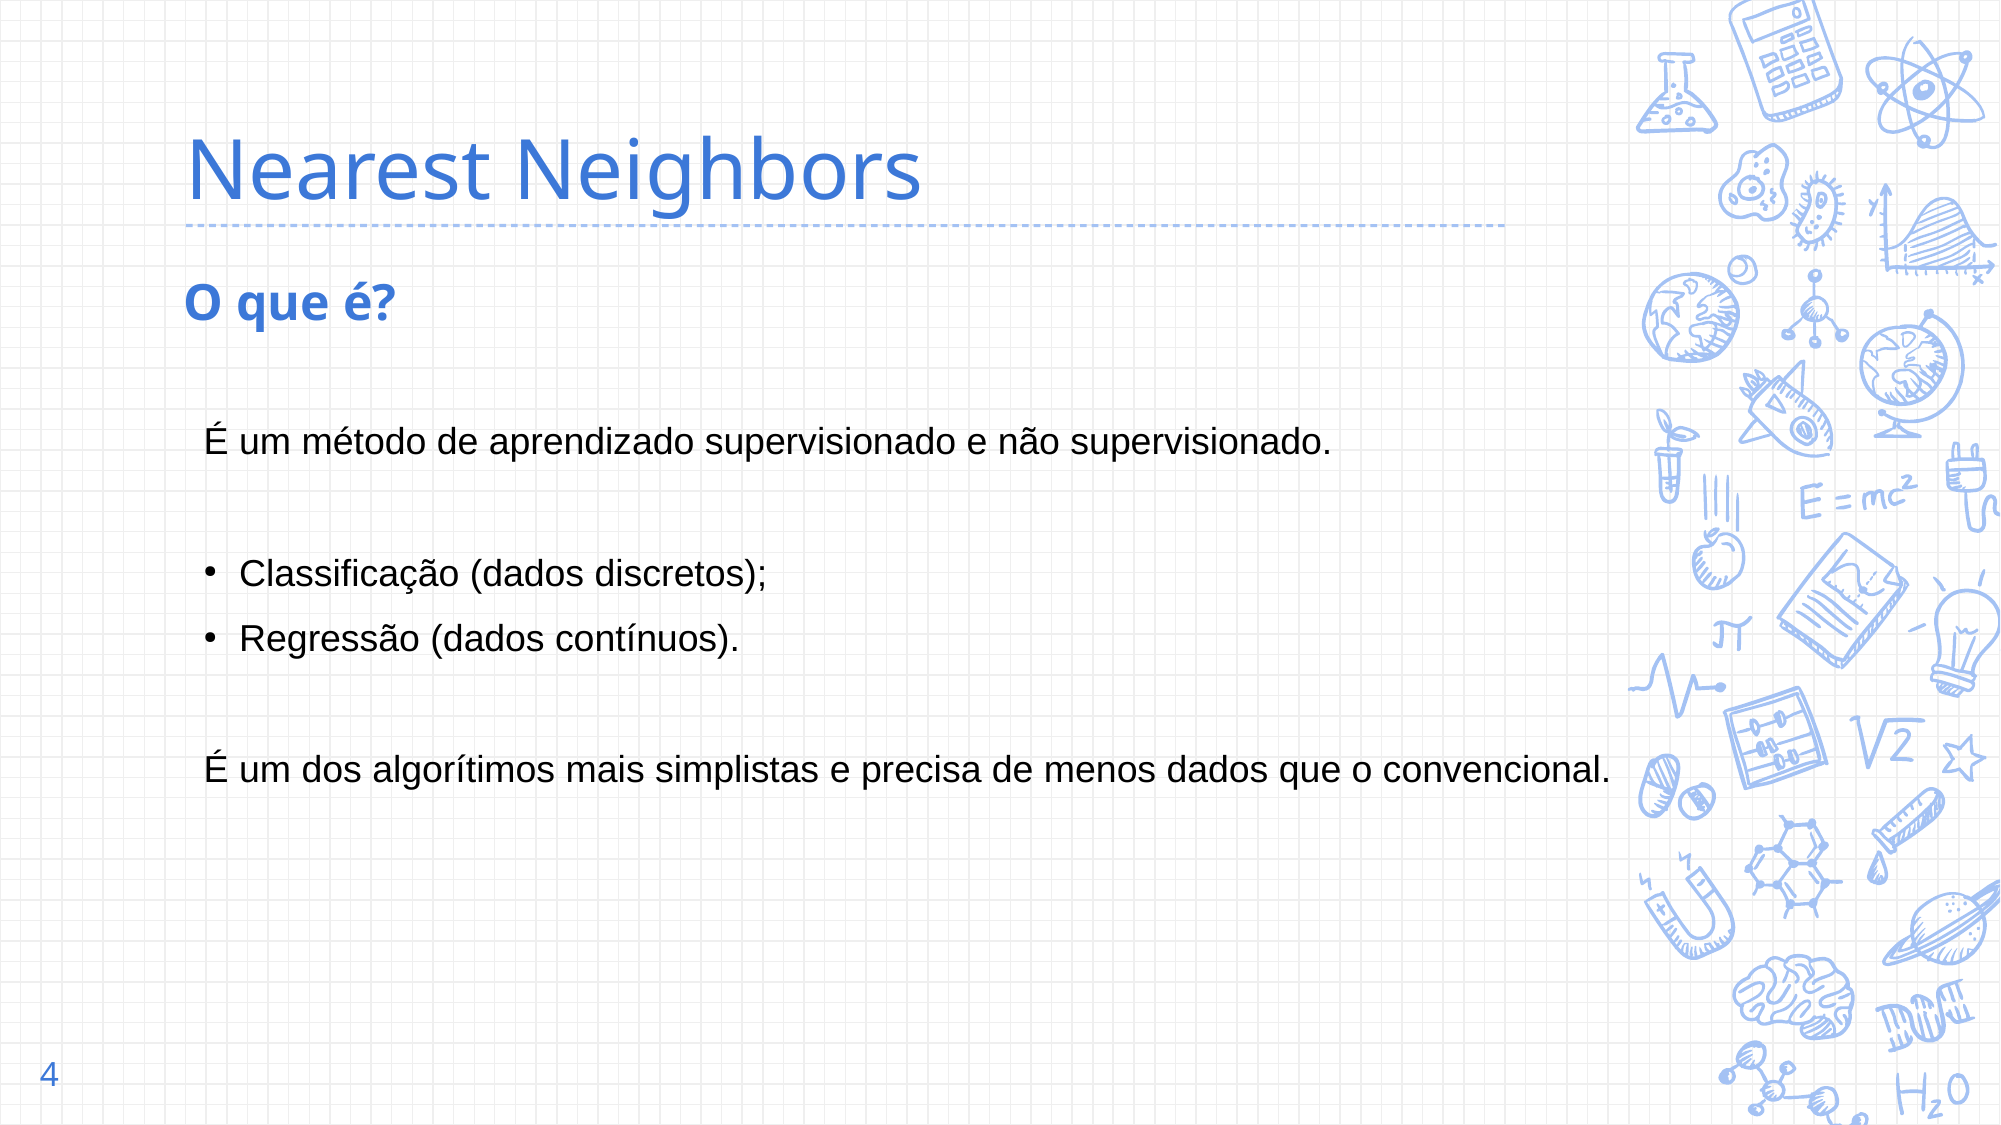

Nearest Neighbors
O que é?
É um método de aprendizado supervisionado e não supervisionado.
Classificação (dados discretos);
Regressão (dados contínuos).
É um dos algorítimos mais simplistas e precisa de menos dados que o convencional.